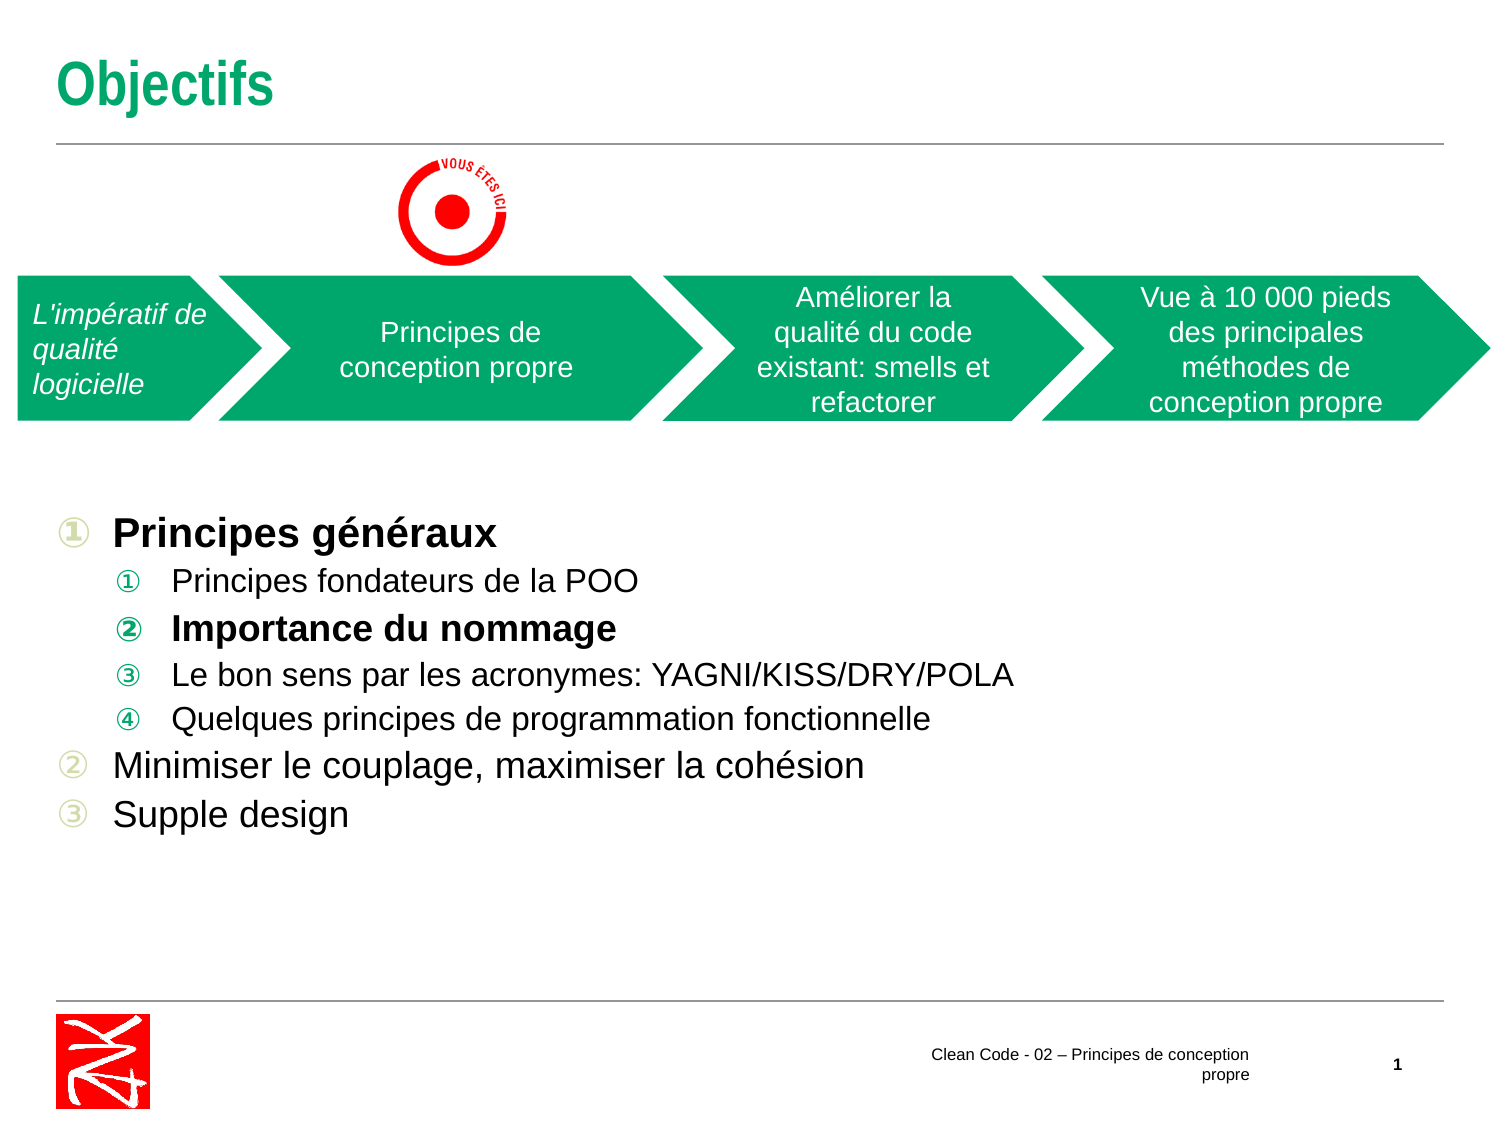

Objectifs
L'impératif de qualité logicielle
Principes de conception propre
Vue à 10 000 pieds des principales méthodes de conception propre
Améliorer la qualité du code existant: smells et refactorer
# Principes généraux
Principes fondateurs de la POO
Importance du nommage
Le bon sens par les acronymes: YAGNI/KISS/DRY/POLA
Quelques principes de programmation fonctionnelle
Minimiser le couplage, maximiser la cohésion
Supple design
Clean Code - 02 – Principes de conception propre